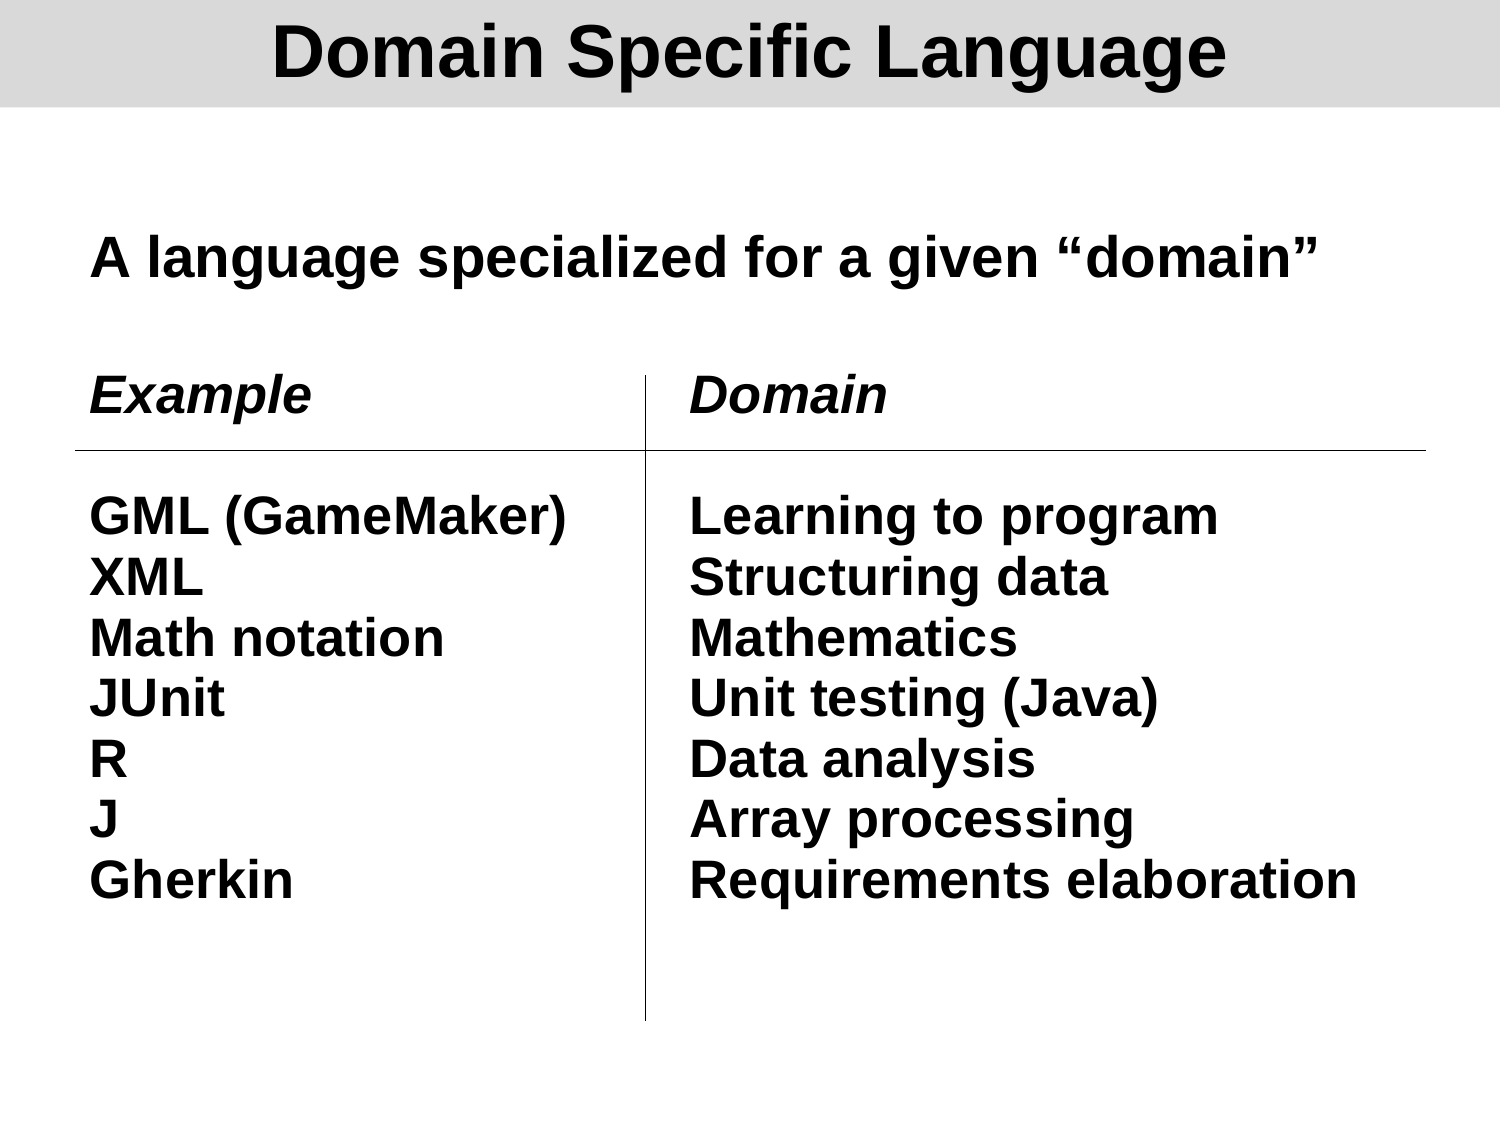

Domain Specific Language
A language specialized for a given “domain”
Example						Domain
GML (GameMaker) 		Learning to program
XML							Structuring data
Math notation				Mathematics
JUnit							Unit testing (Java)
R								Data analysis
J								Array processing
Gherkin						Requirements elaboration